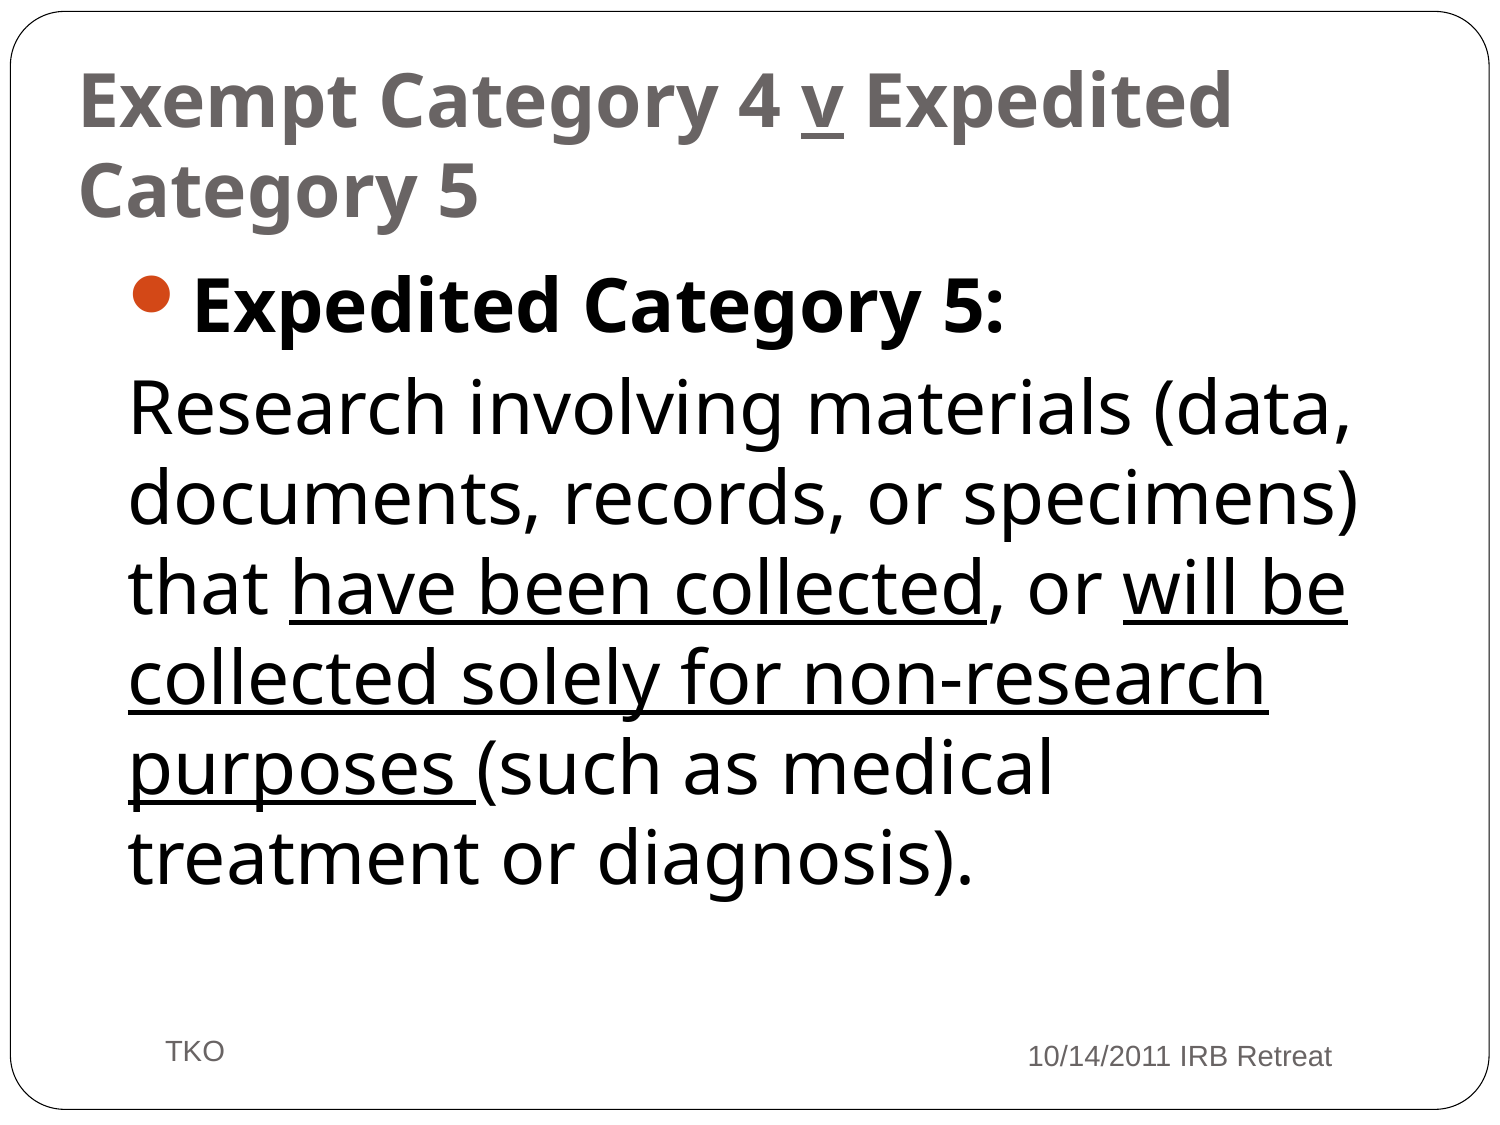

# Exempt Category 4 v Expedited Category 5
Expedited Category 5:
Research involving materials (data, documents, records, or specimens) that have been collected, or will be collected solely for non-research purposes (such as medical treatment or diagnosis).
TKO
10/14/2011 IRB Retreat